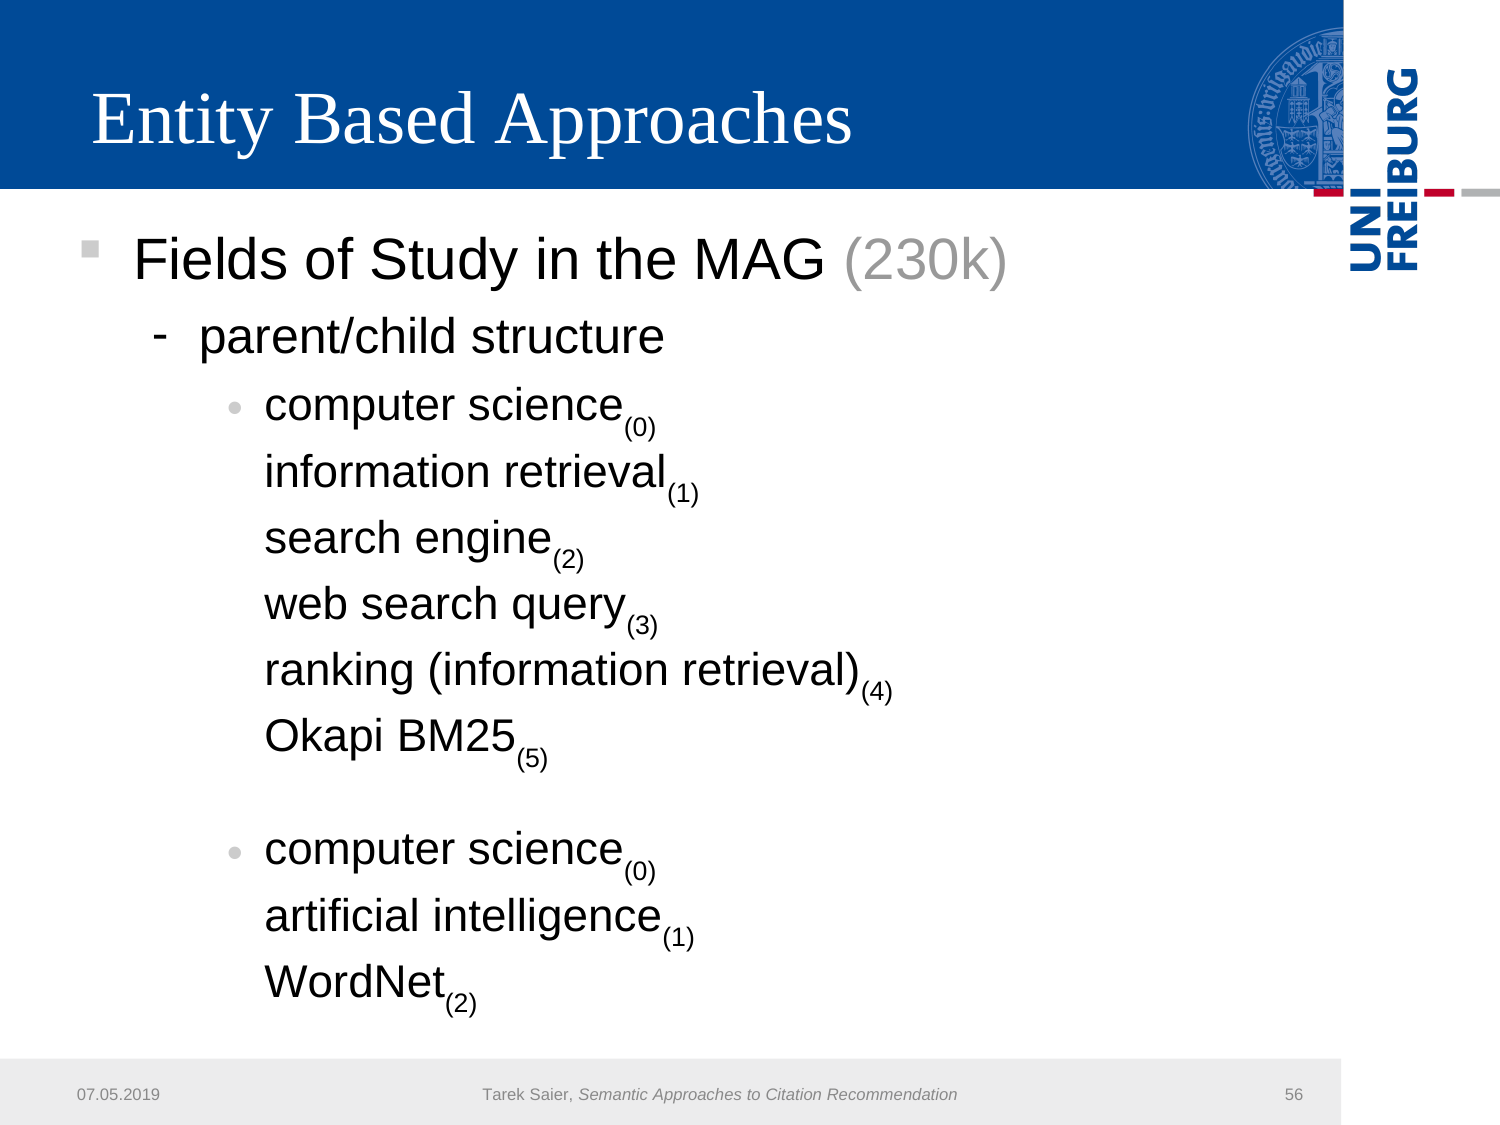

# Entity Based Approaches
Fields of Study in the MAG (230k)
parent/child structure
computer science(0)
information retrieval(1)
search engine(2)
web search query(3)
ranking (information retrieval)(4)
Okapi BM25(5)
computer science(0)
artificial intelligence(1)
WordNet(2)
Präsentationstitel
56